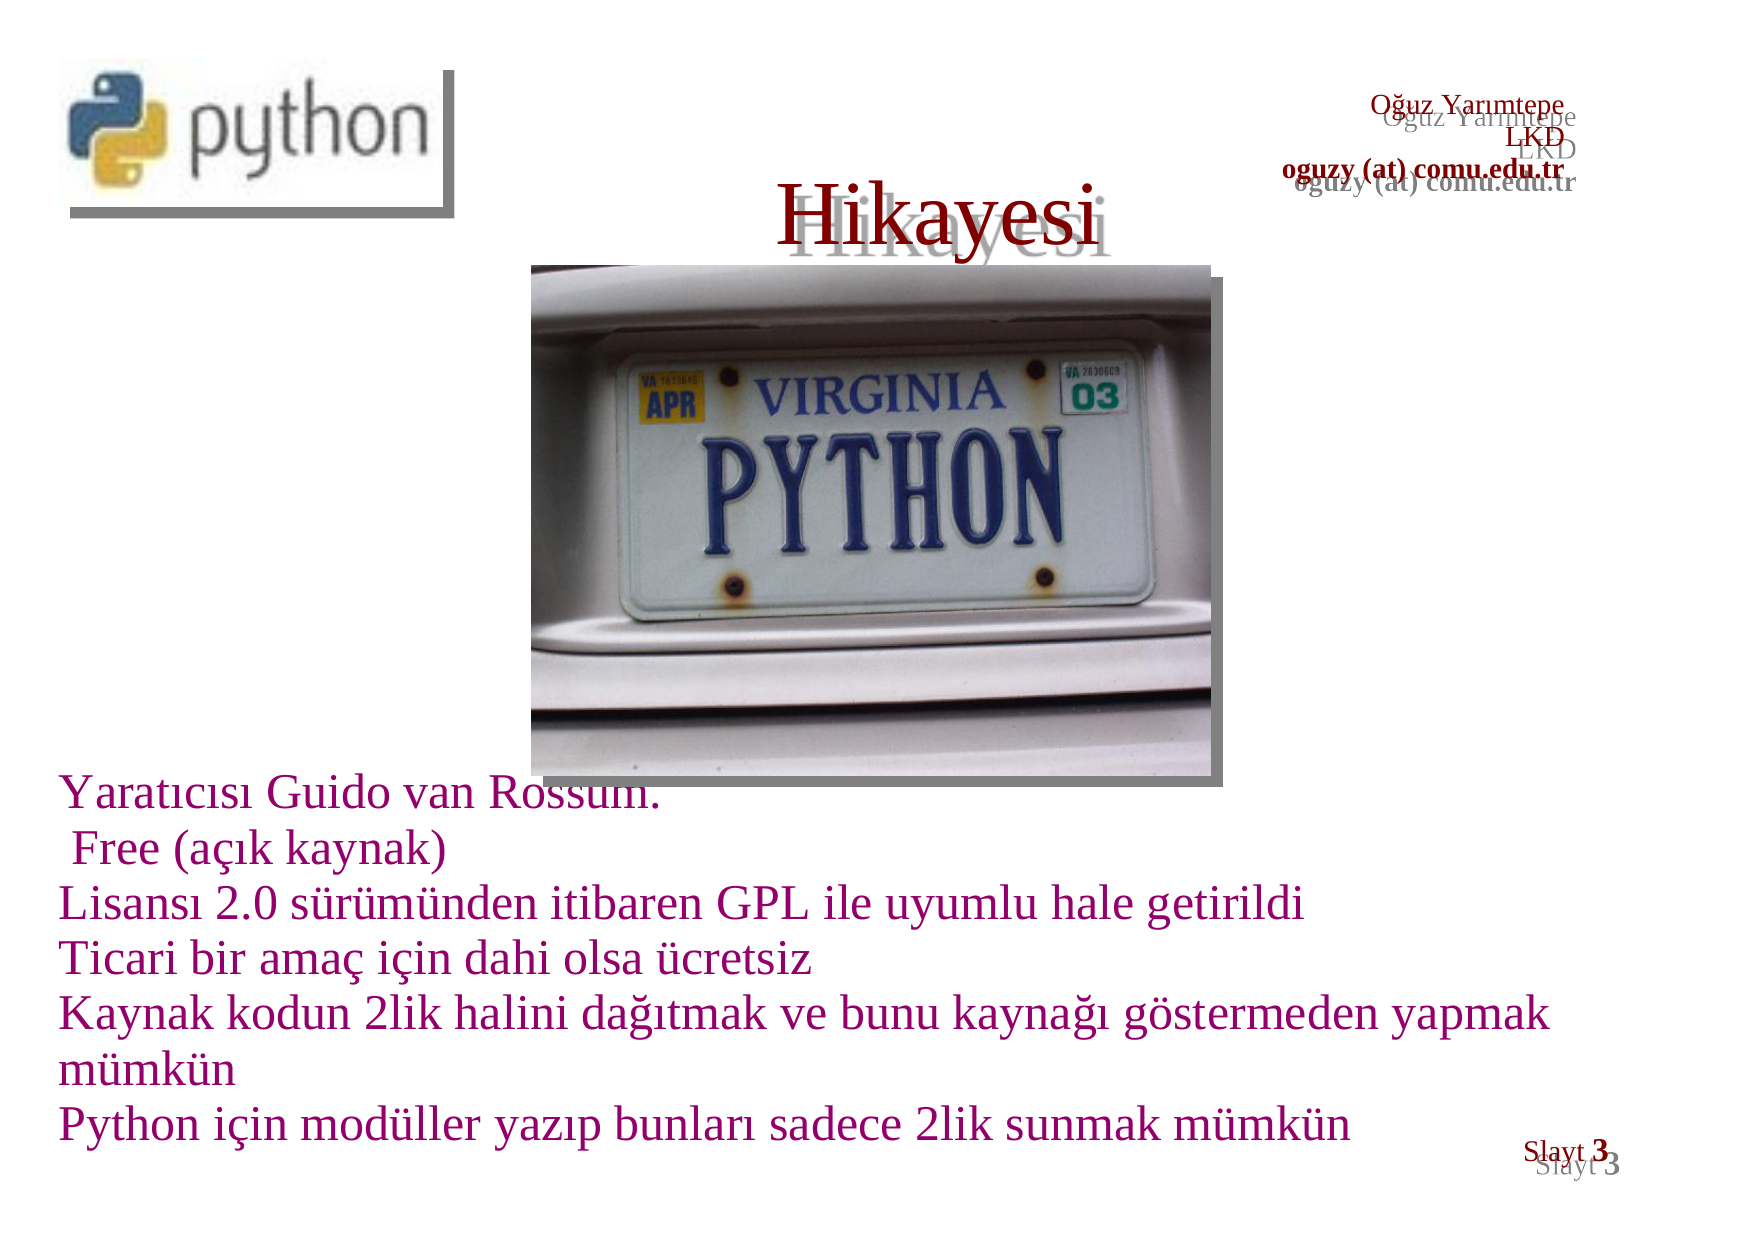

Yaratıcısı Guido van Rossum.
 Free (açık kaynak)
Lisansı 2.0 sürümünden itibaren GPL ile uyumlu hale getirildi
Ticari bir amaç için dahi olsa ücretsiz
Kaynak kodun 2lik halini dağıtmak ve bunu kaynağı göstermeden yapmak mümkün
Python için modüller yazıp bunları sadece 2lik sunmak mümkün
# Hikayesi